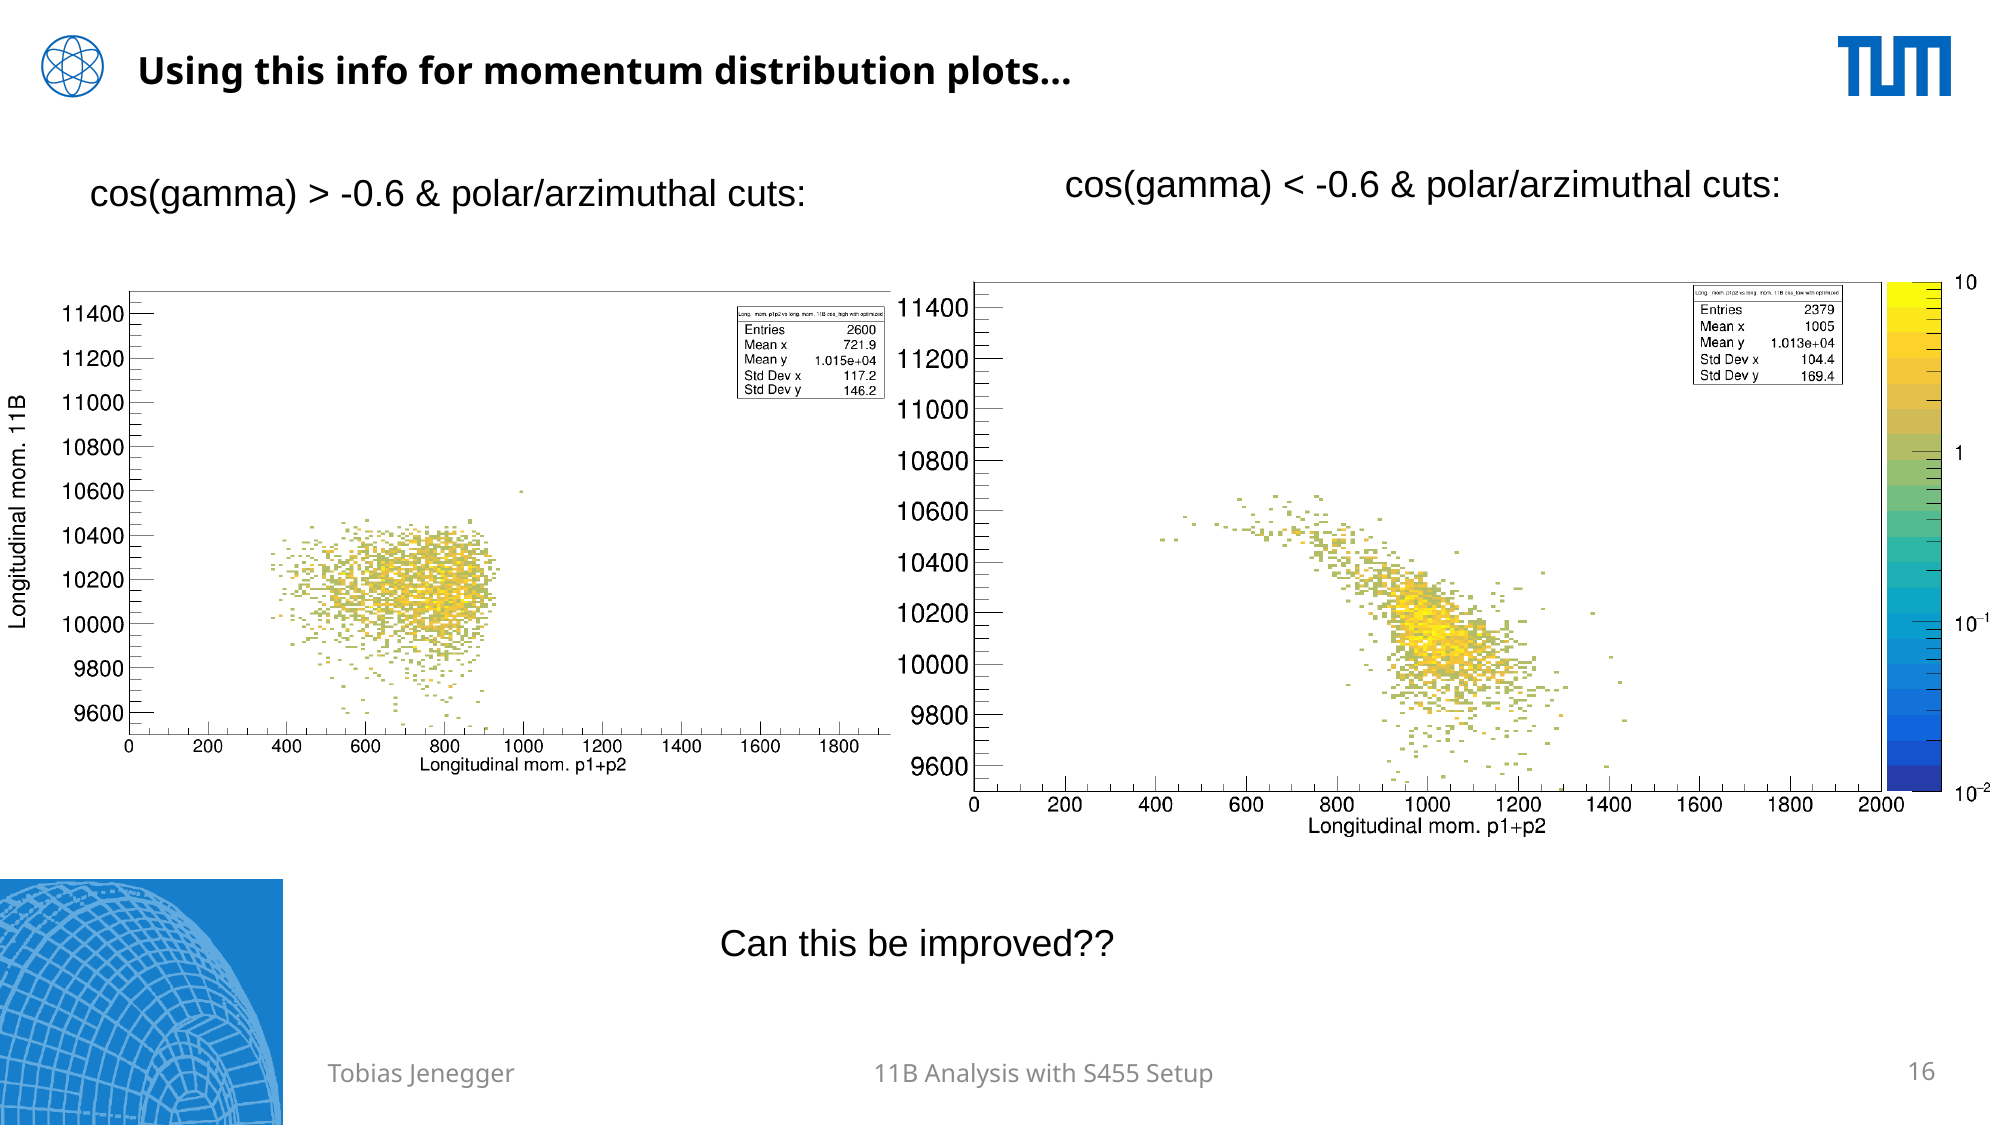

# Using this info for momentum distribution plots...
cos(gamma) < -0.6 & polar/arzimuthal cuts:
cos(gamma) > -0.6 & polar/arzimuthal cuts:
Can this be improved??
Tobias Jenegger
11B Analysis with S455 Setup